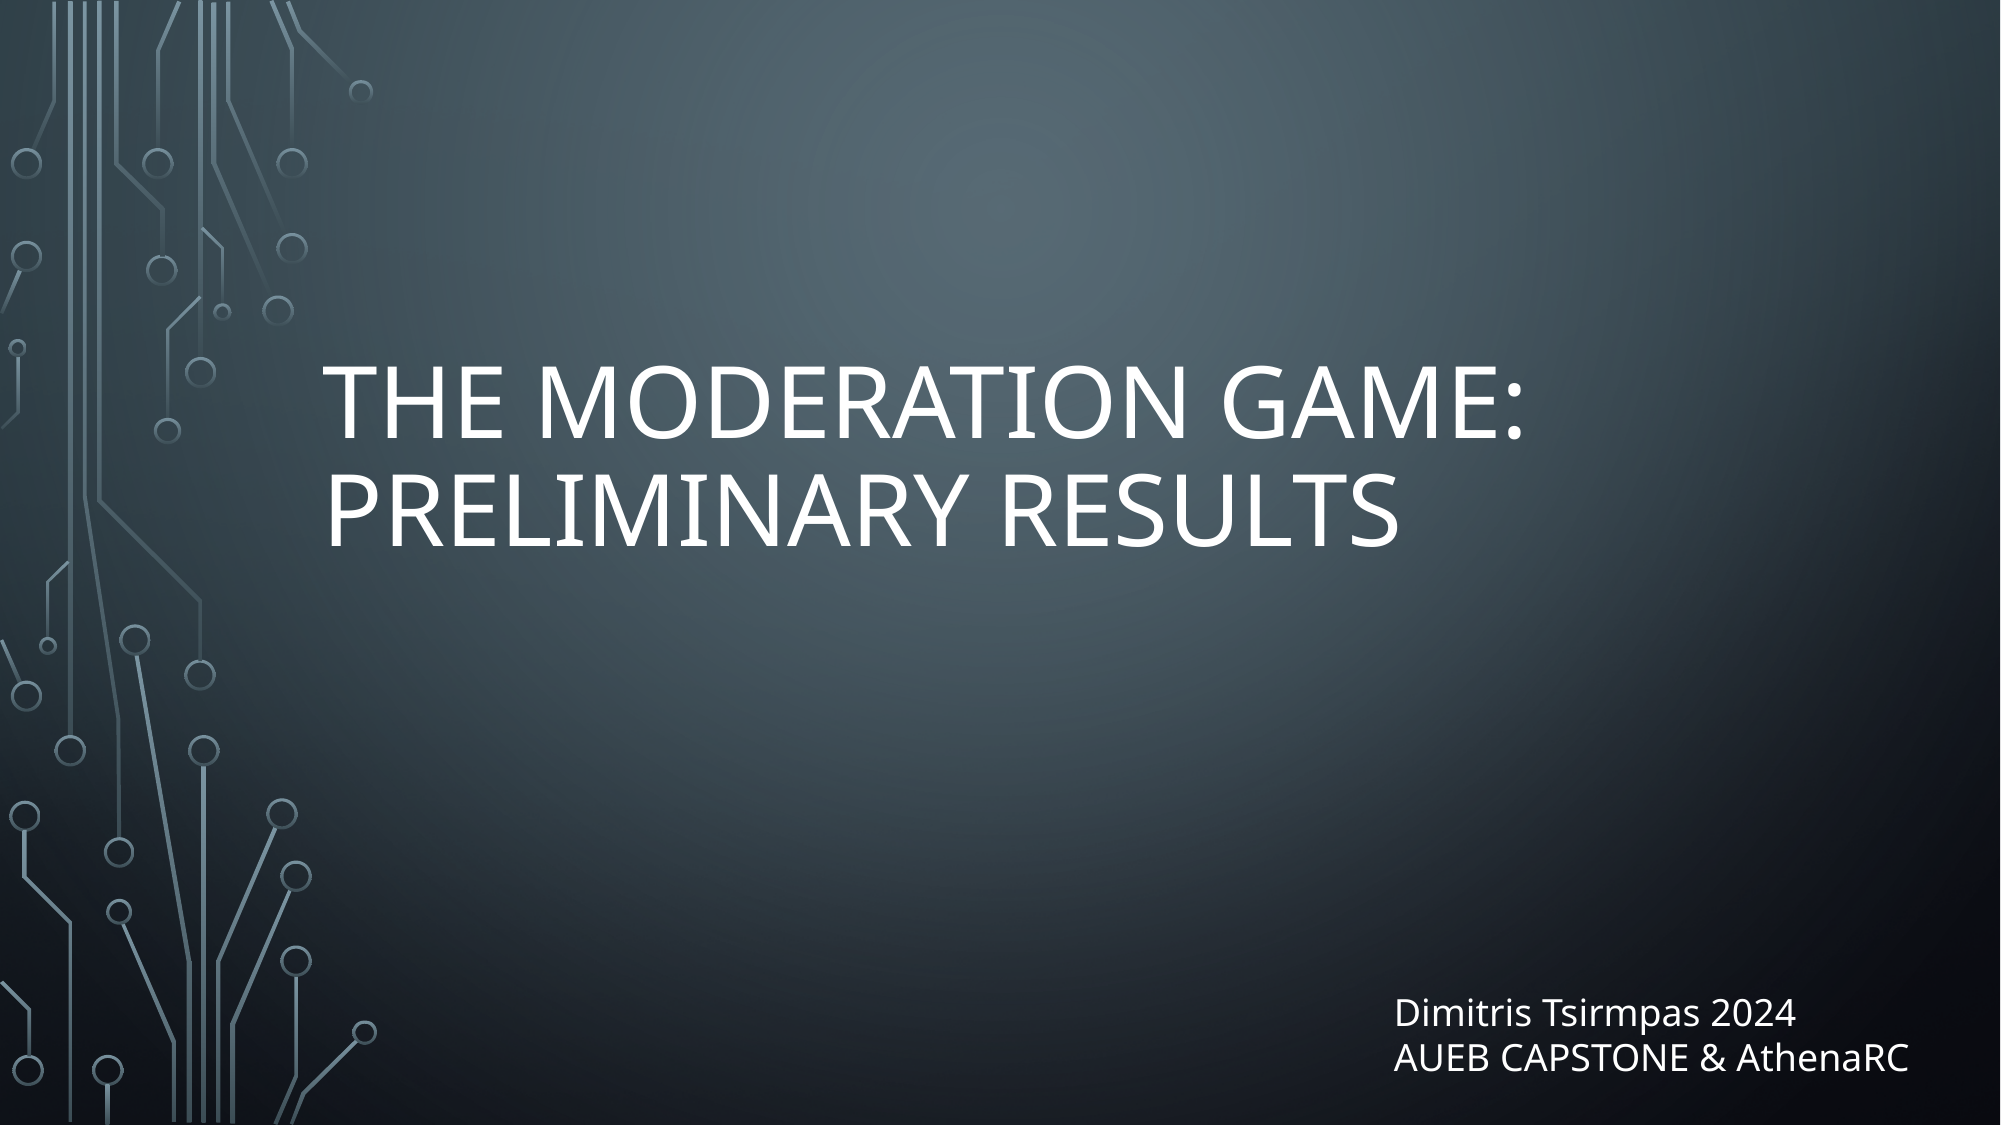

# THE MODERATION GAME: PRELIMINARY RESULTS
Dimitris Tsirmpas 2024
AUEB CAPSTONE & AthenaRC